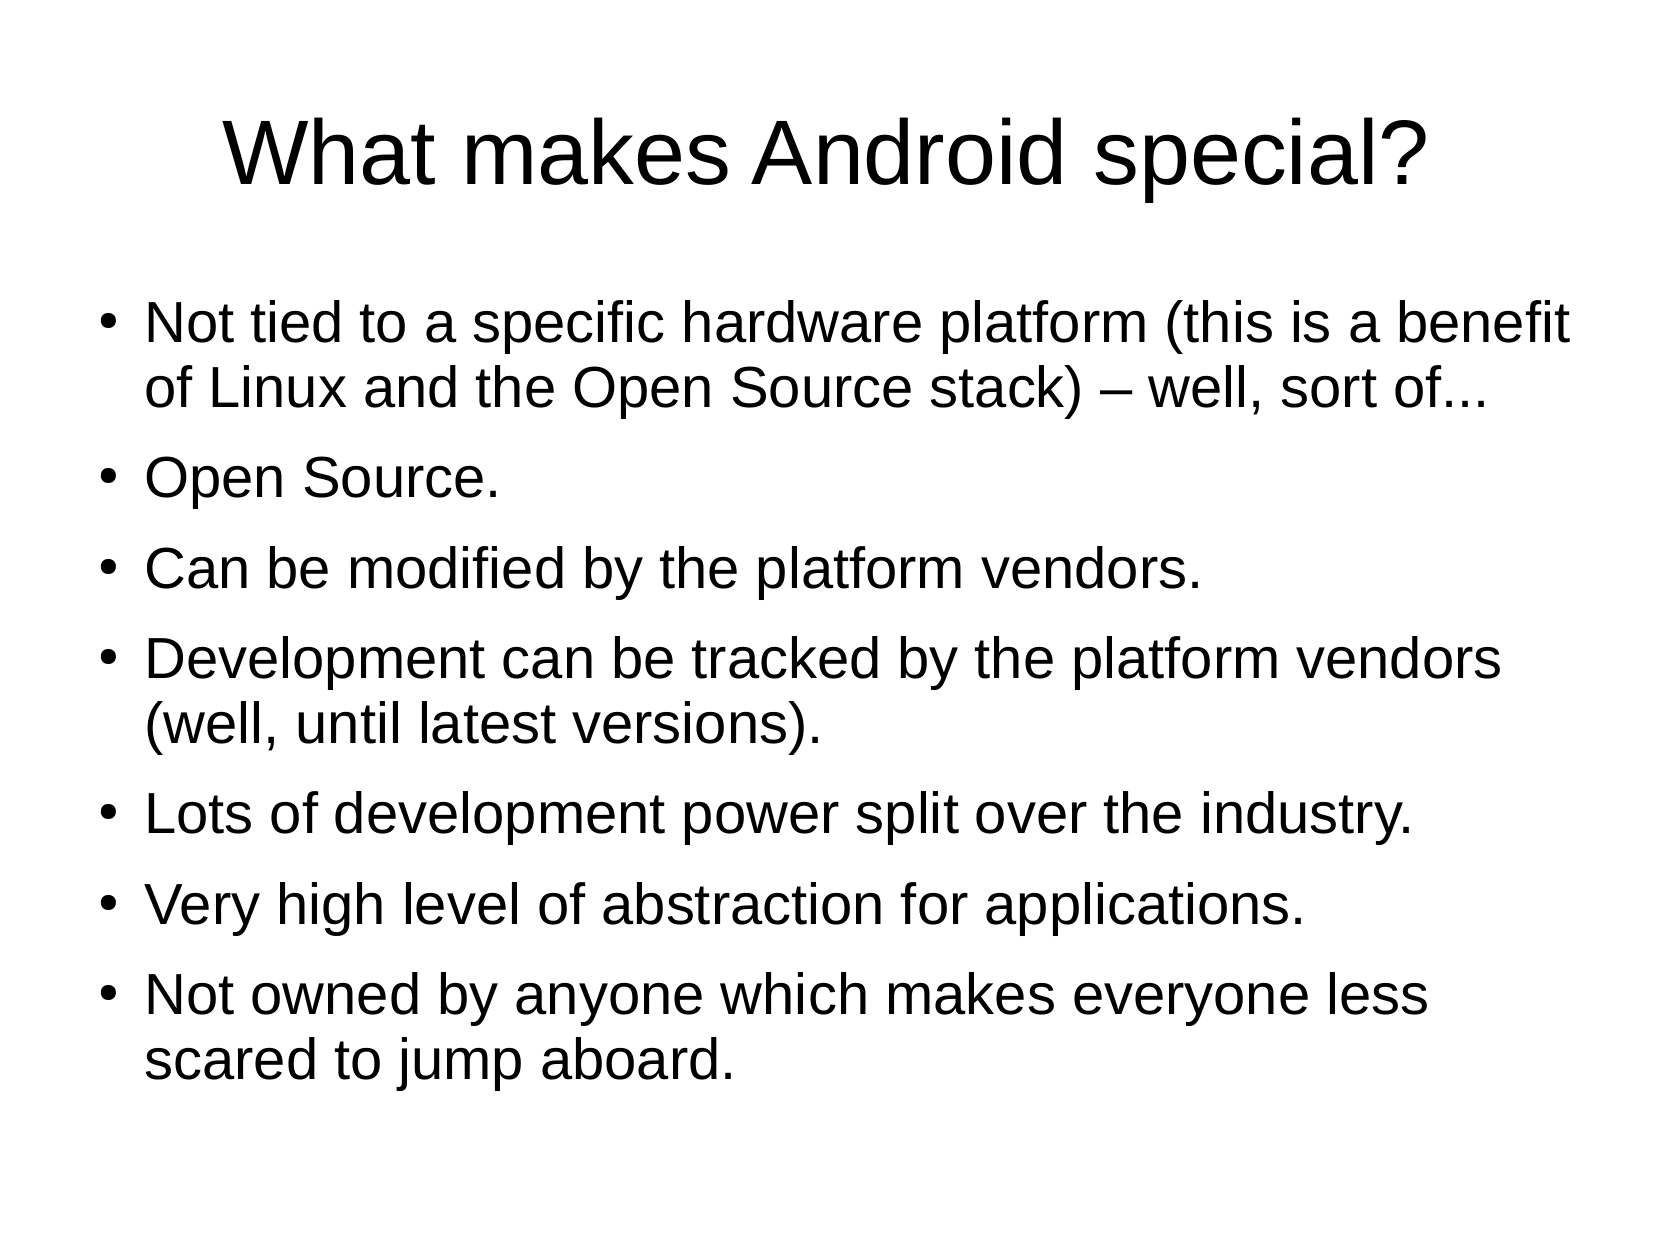

# What makes Android special?
Not tied to a specific hardware platform (this is a benefit of Linux and the Open Source stack) – well, sort of...
Open Source.
Can be modified by the platform vendors.
Development can be tracked by the platform vendors (well, until latest versions).
Lots of development power split over the industry.
Very high level of abstraction for applications.
Not owned by anyone which makes everyone less scared to jump aboard.